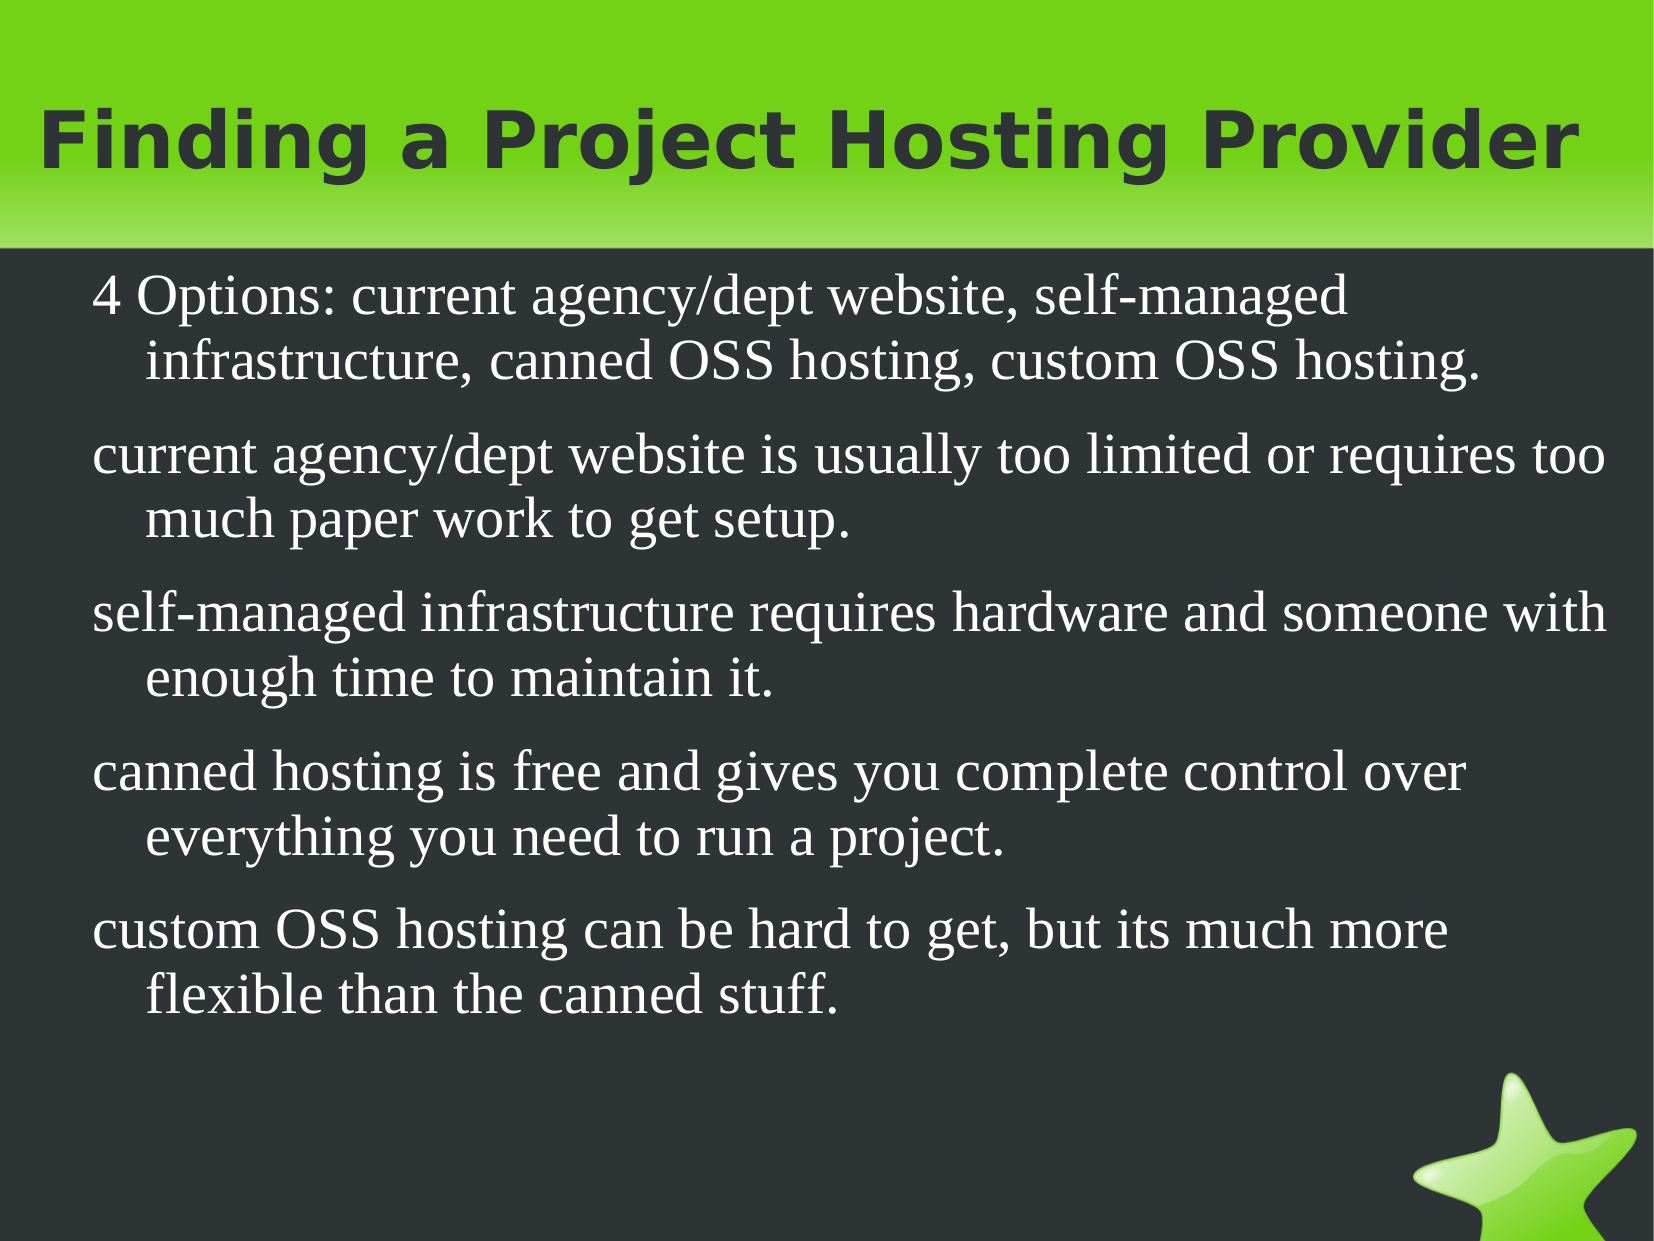

# Finding a Project Hosting Provider
4 Options: current agency/dept website, self-managed infrastructure, canned OSS hosting, custom OSS hosting.
current agency/dept website is usually too limited or requires too much paper work to get setup.
self-managed infrastructure requires hardware and someone with enough time to maintain it.
canned hosting is free and gives you complete control over everything you need to run a project.
custom OSS hosting can be hard to get, but its much more flexible than the canned stuff.